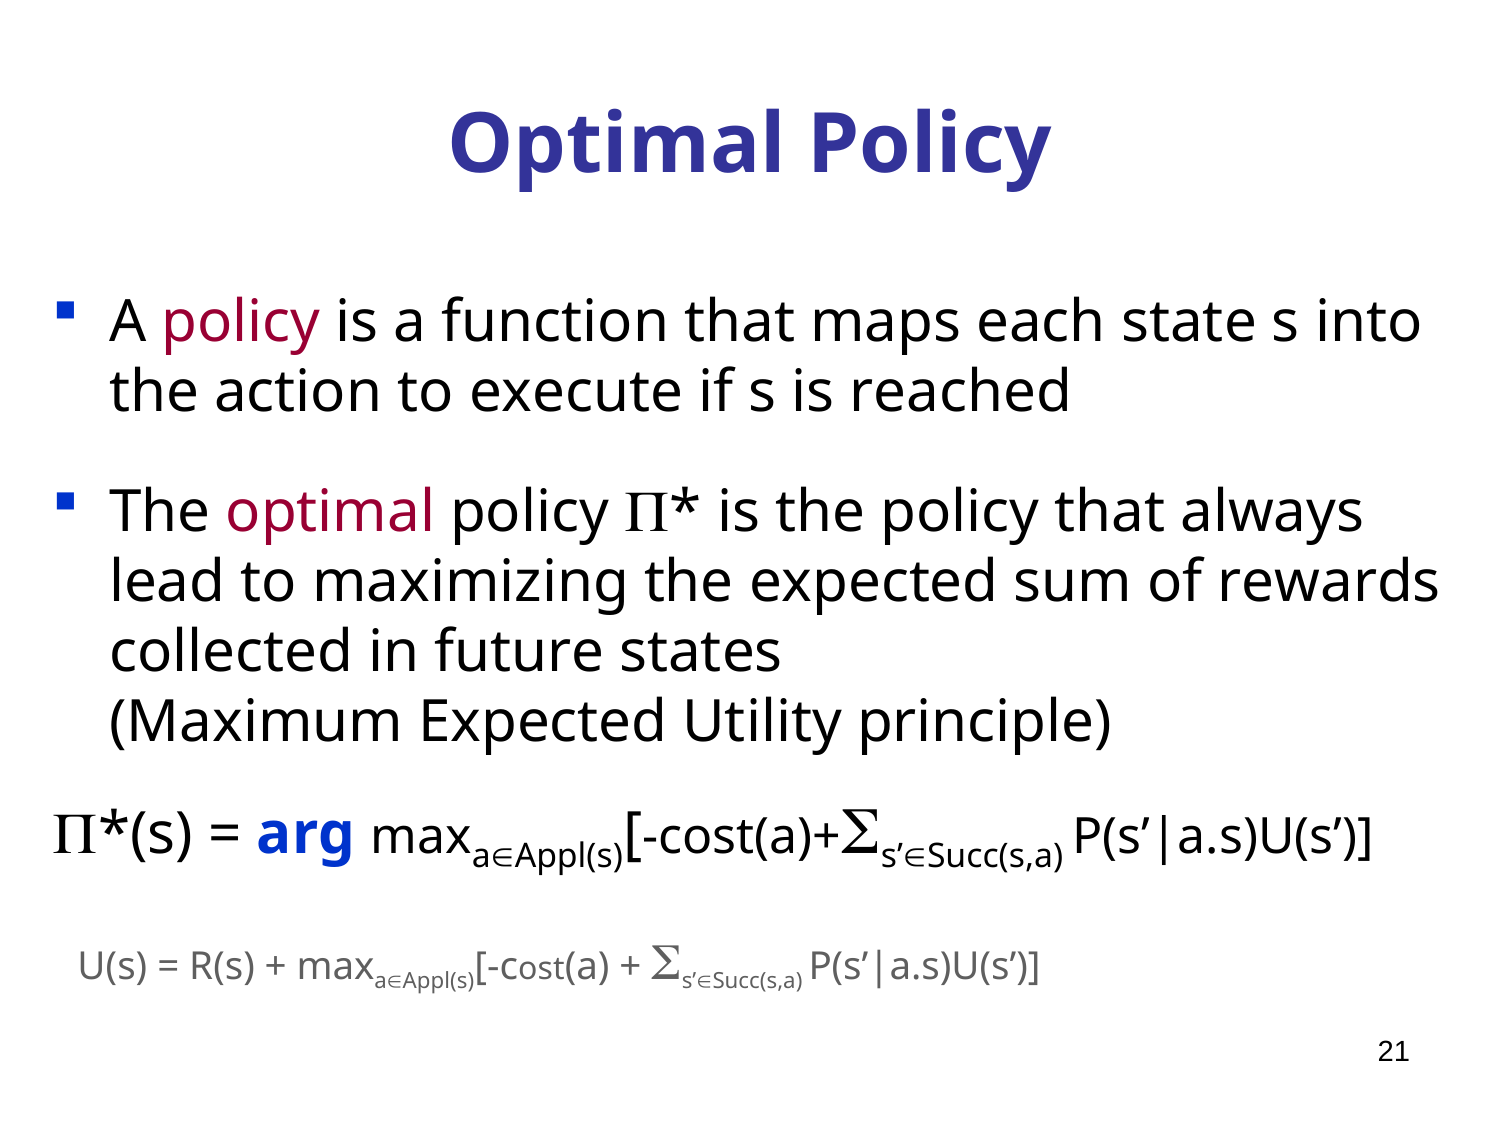

# Optimal Policy
A policy is a function that maps each state s into the action to execute if s is reached
The optimal policy * is the policy that always lead to maximizing the expected sum of rewards collected in future states
(Maximum Expected Utility principle)
*(s) = arg maxaAppl(s)[-cost(a)+s’Succ(s,a) P(s’|a.s)U(s’)]
U(s) = R(s) + maxaAppl(s)[-cost(a) + s’Succ(s,a) P(s’|a.s)U(s’)]